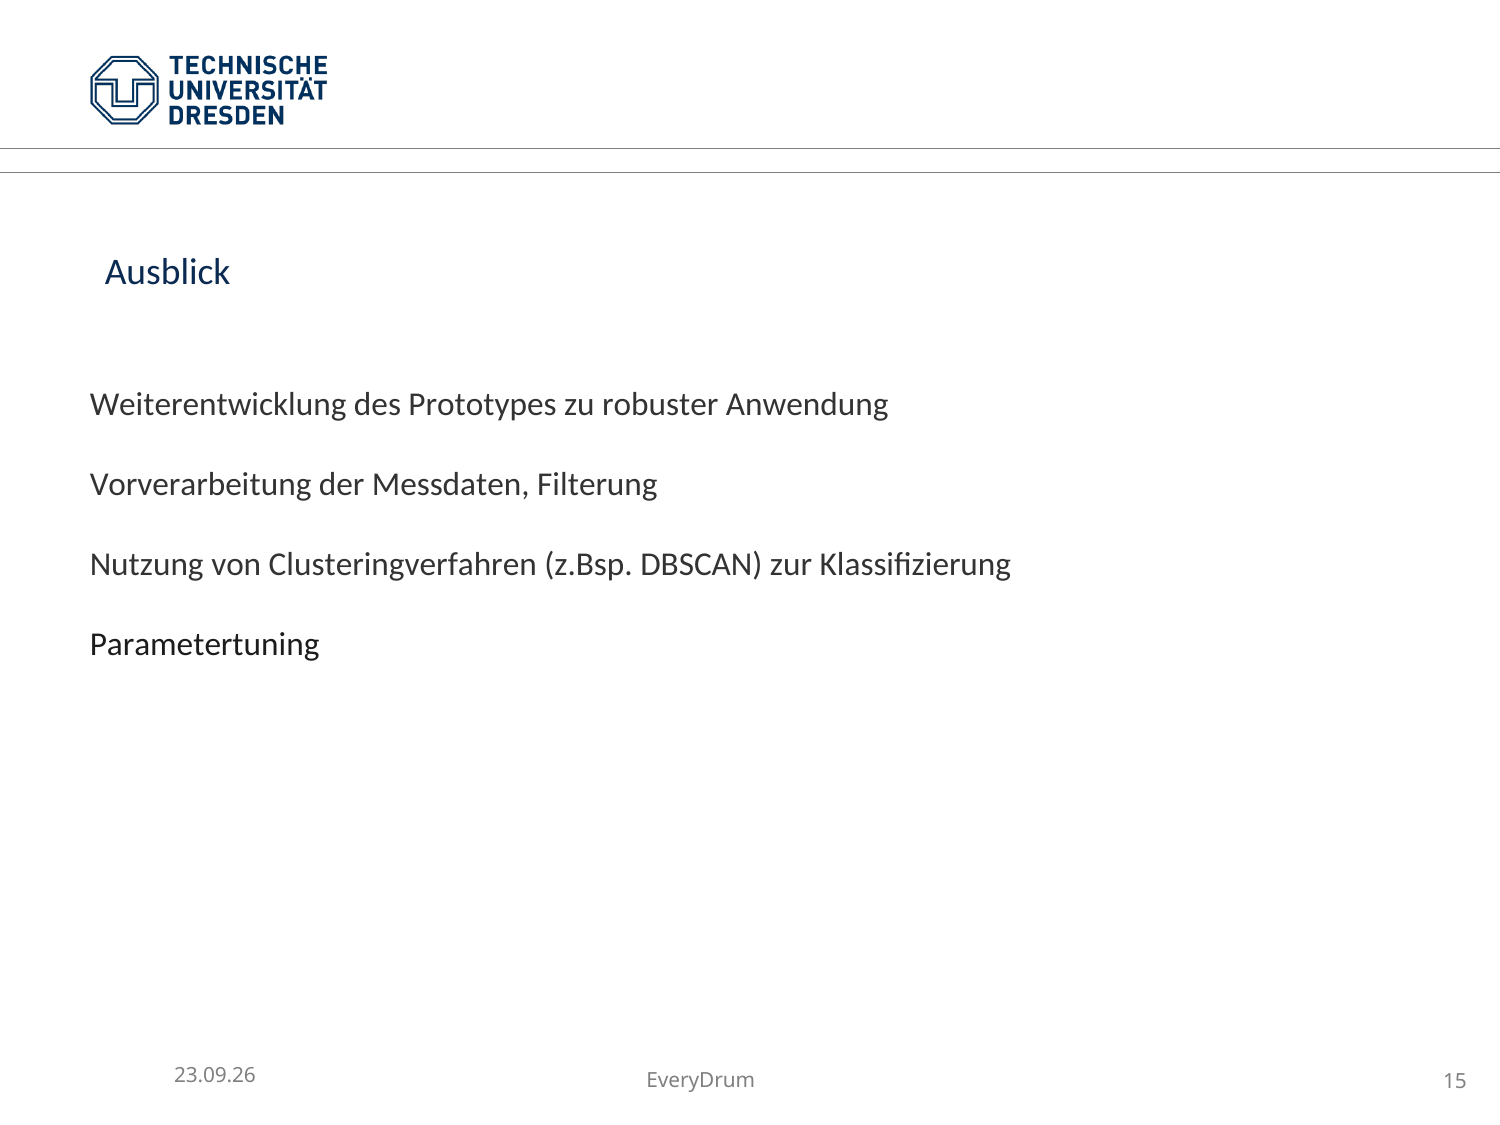

Ausblick
Weiterentwicklung des Prototypes zu robuster Anwendung
Vorverarbeitung der Messdaten, Filterung
Nutzung von Clusteringverfahren (z.Bsp. DBSCAN) zur Klassifizierung
Parametertuning